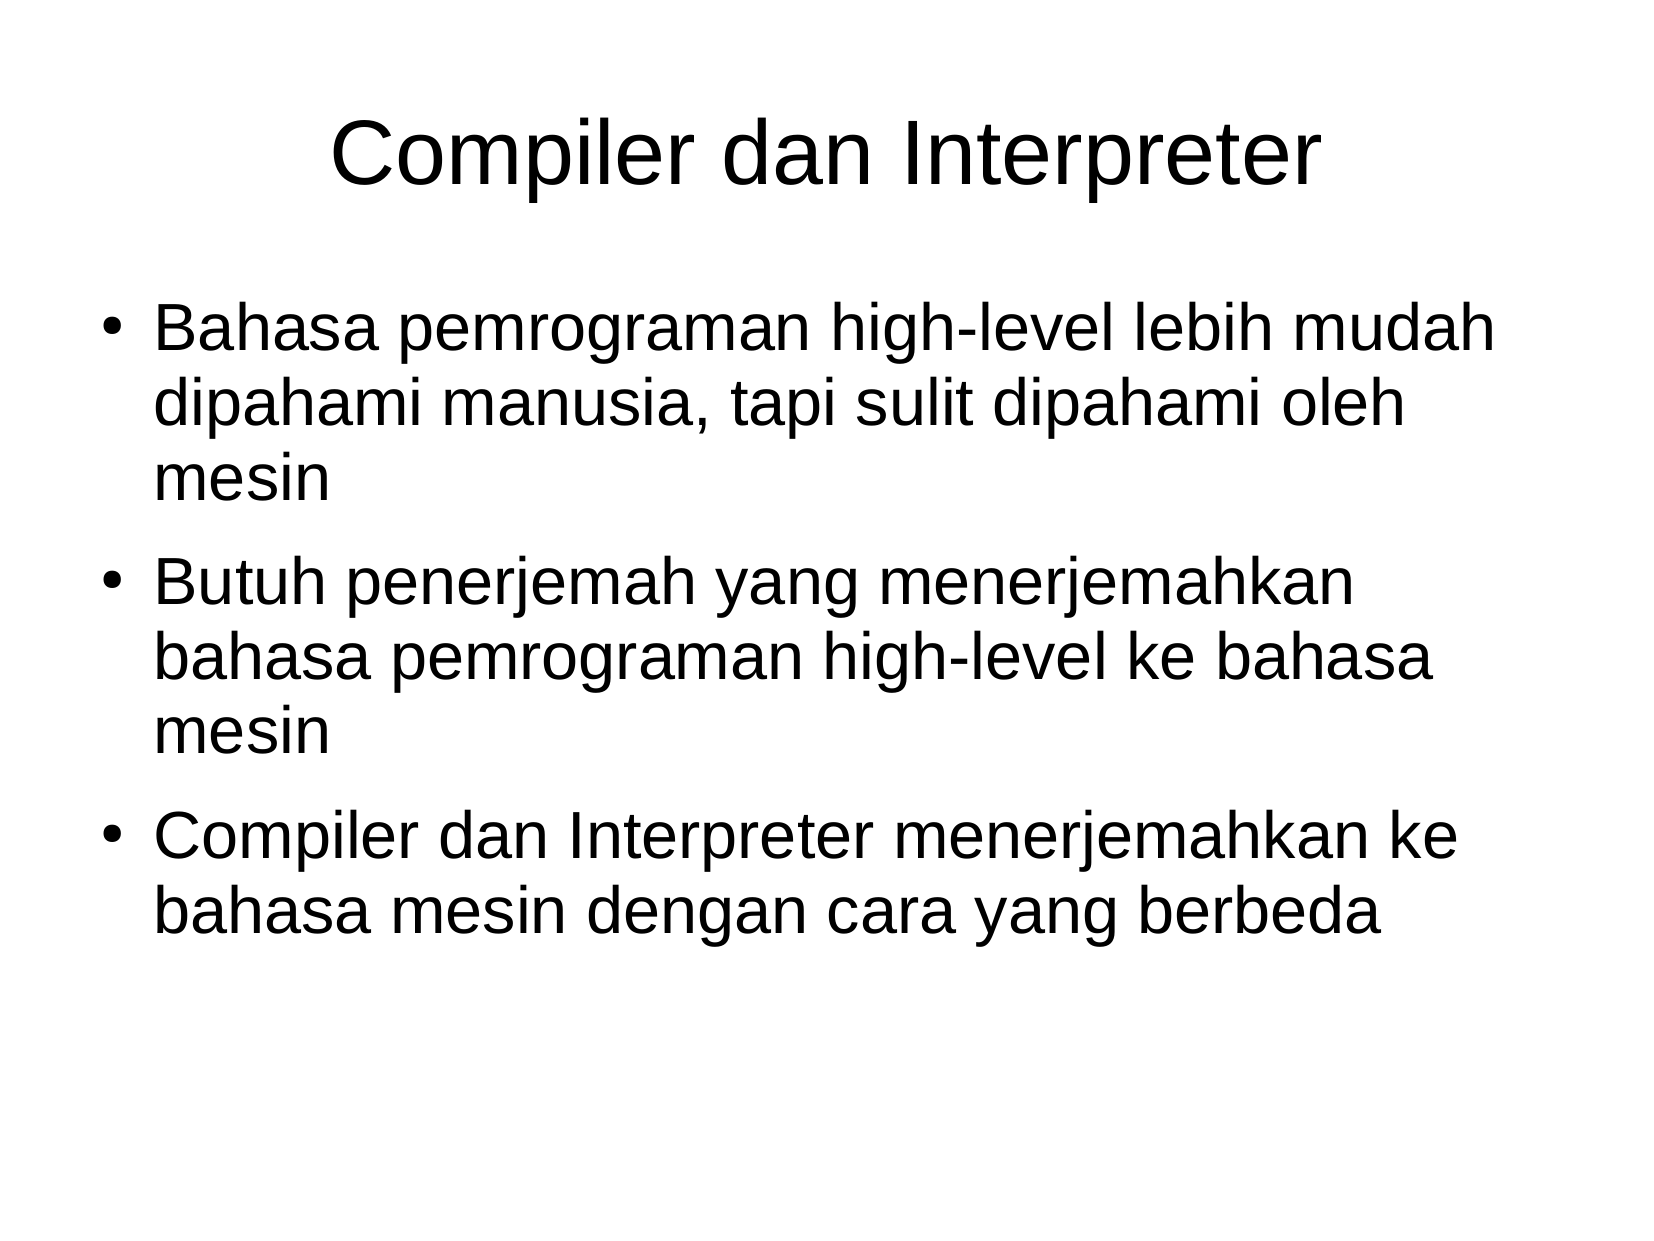

# Compiler dan Interpreter
Bahasa pemrograman high-level lebih mudah dipahami manusia, tapi sulit dipahami oleh mesin
Butuh penerjemah yang menerjemahkan bahasa pemrograman high-level ke bahasa mesin
Compiler dan Interpreter menerjemahkan ke bahasa mesin dengan cara yang berbeda